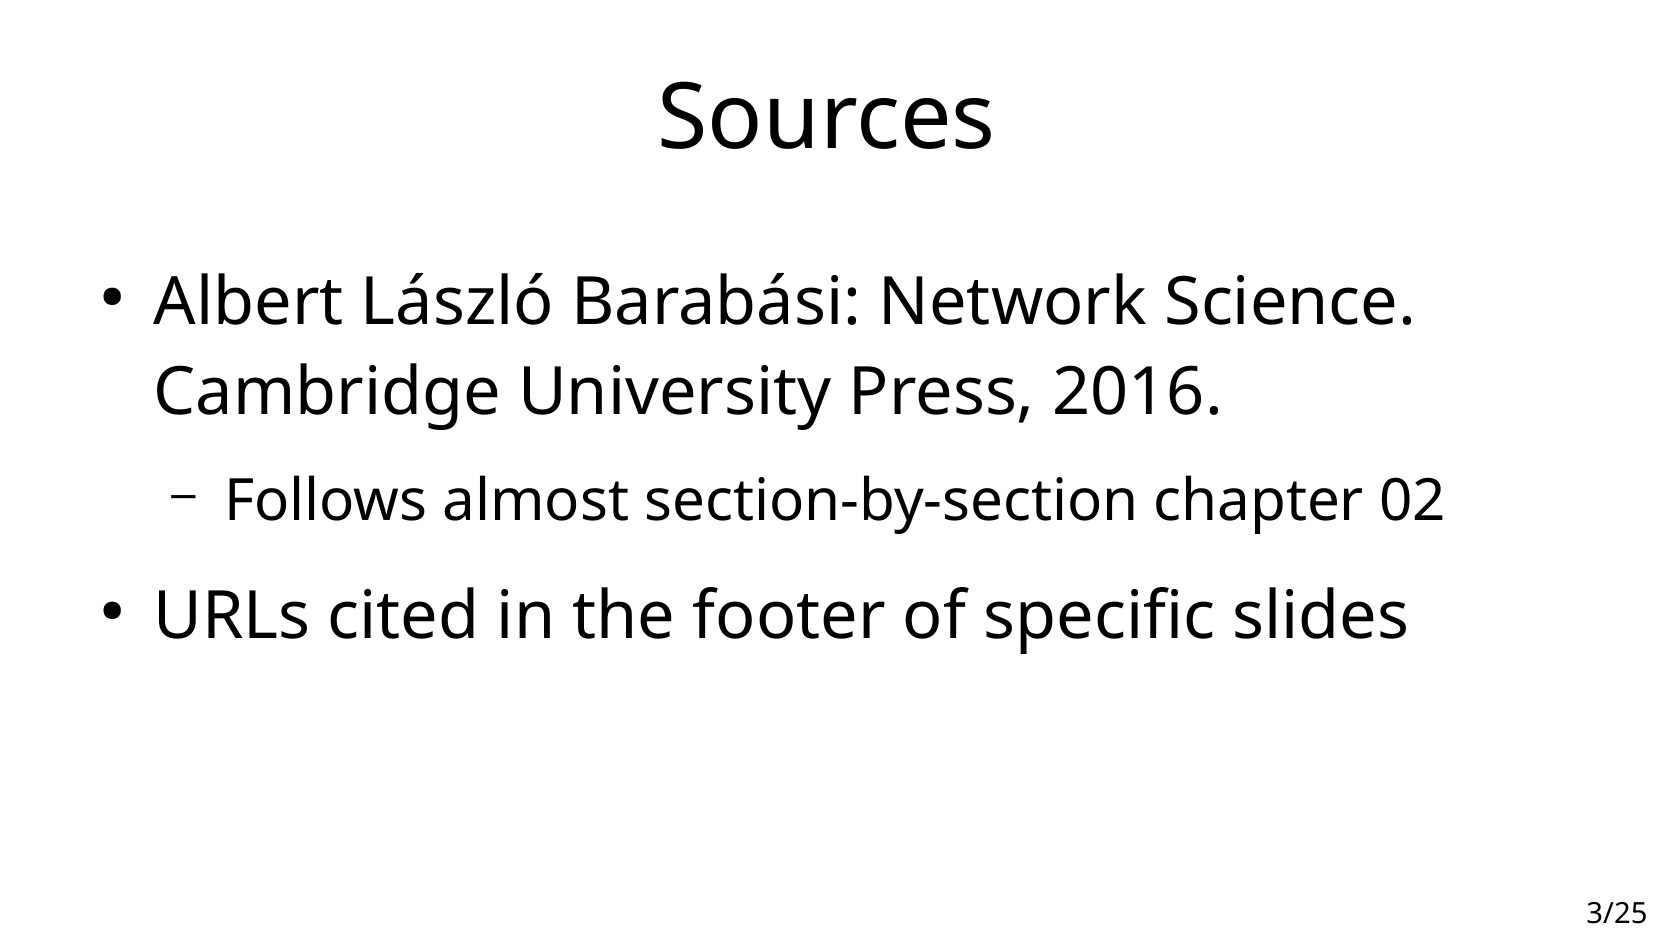

# Sources
Albert László Barabási: Network Science. Cambridge University Press, 2016.
Follows almost section-by-section chapter 02
URLs cited in the footer of specific slides
3